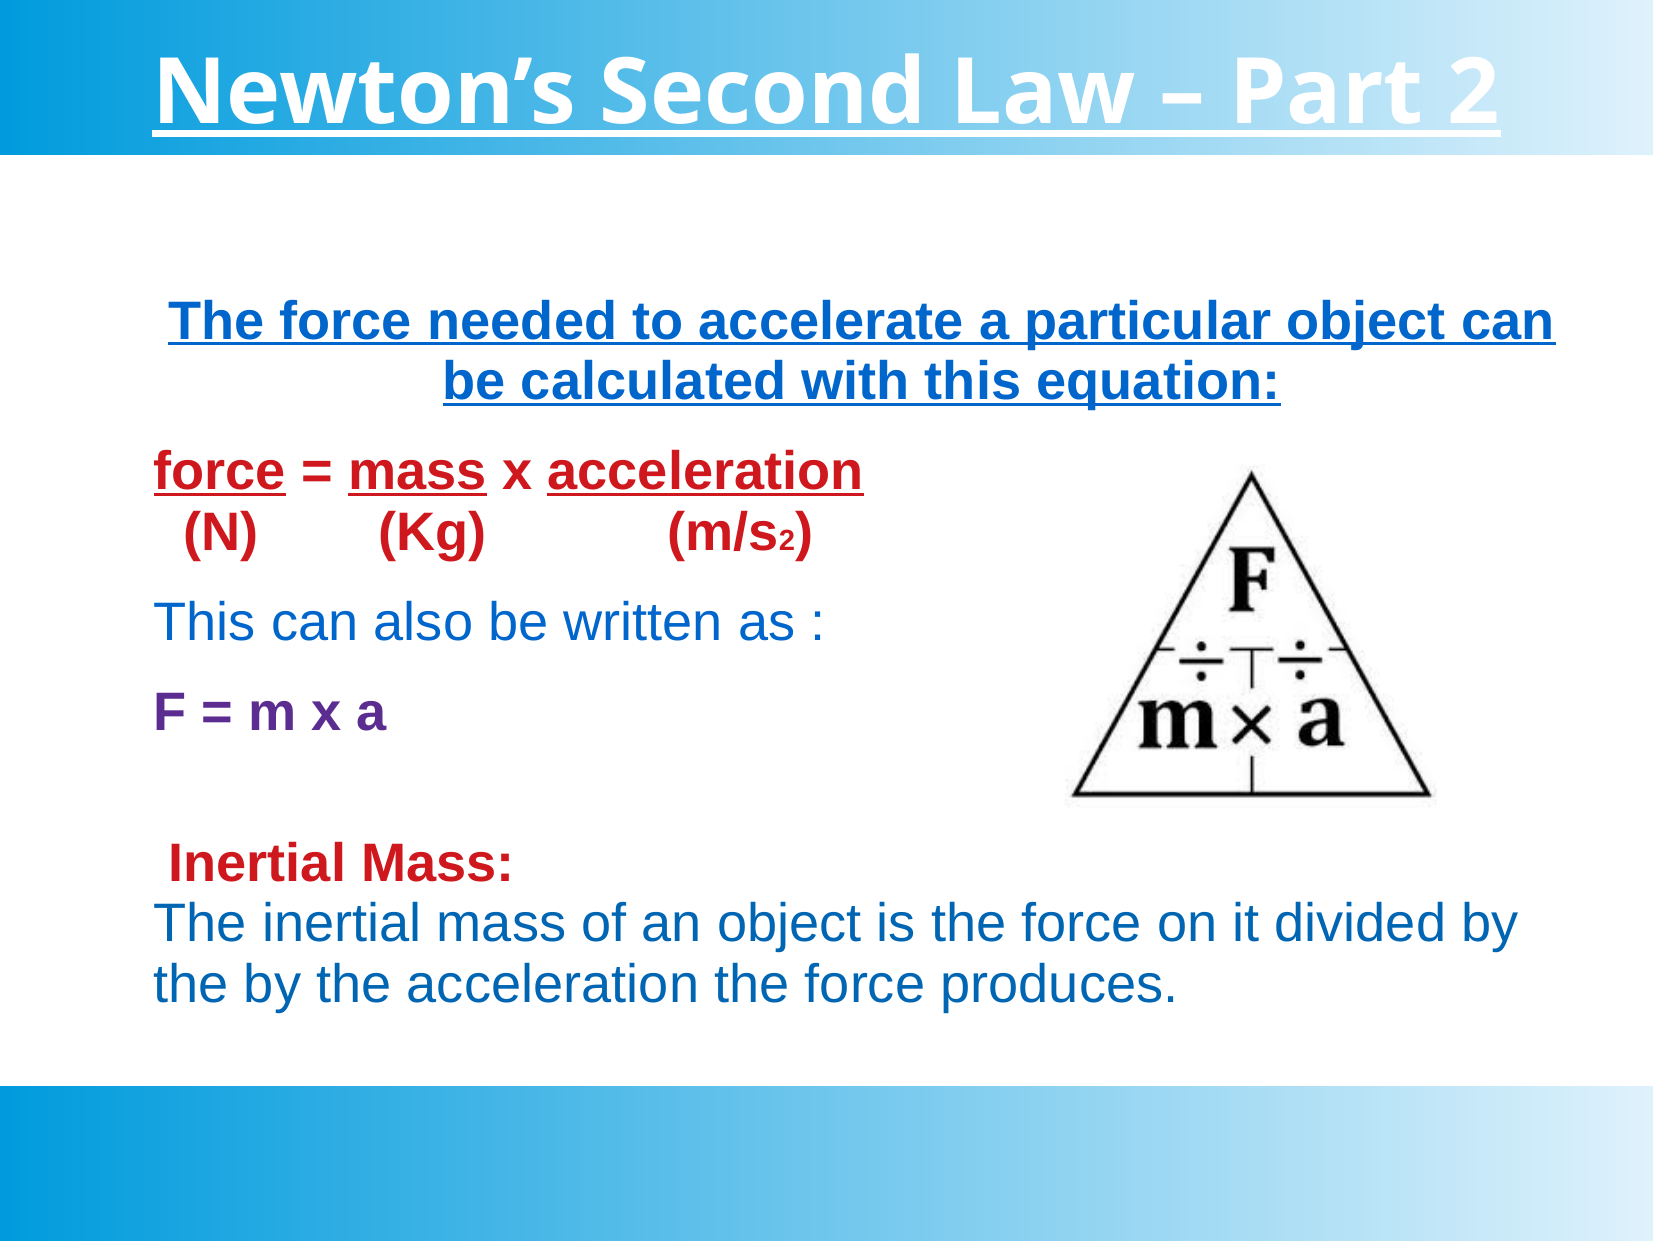

# Newton’s Second Law – Part 2
The force needed to accelerate a particular object can be calculated with this equation:
force = mass x acceleration
 (N) (Kg) (m/s2)
This can also be written as :
F = m x a
 Inertial Mass:
The inertial mass of an object is the force on it divided by the by the acceleration the force produces.